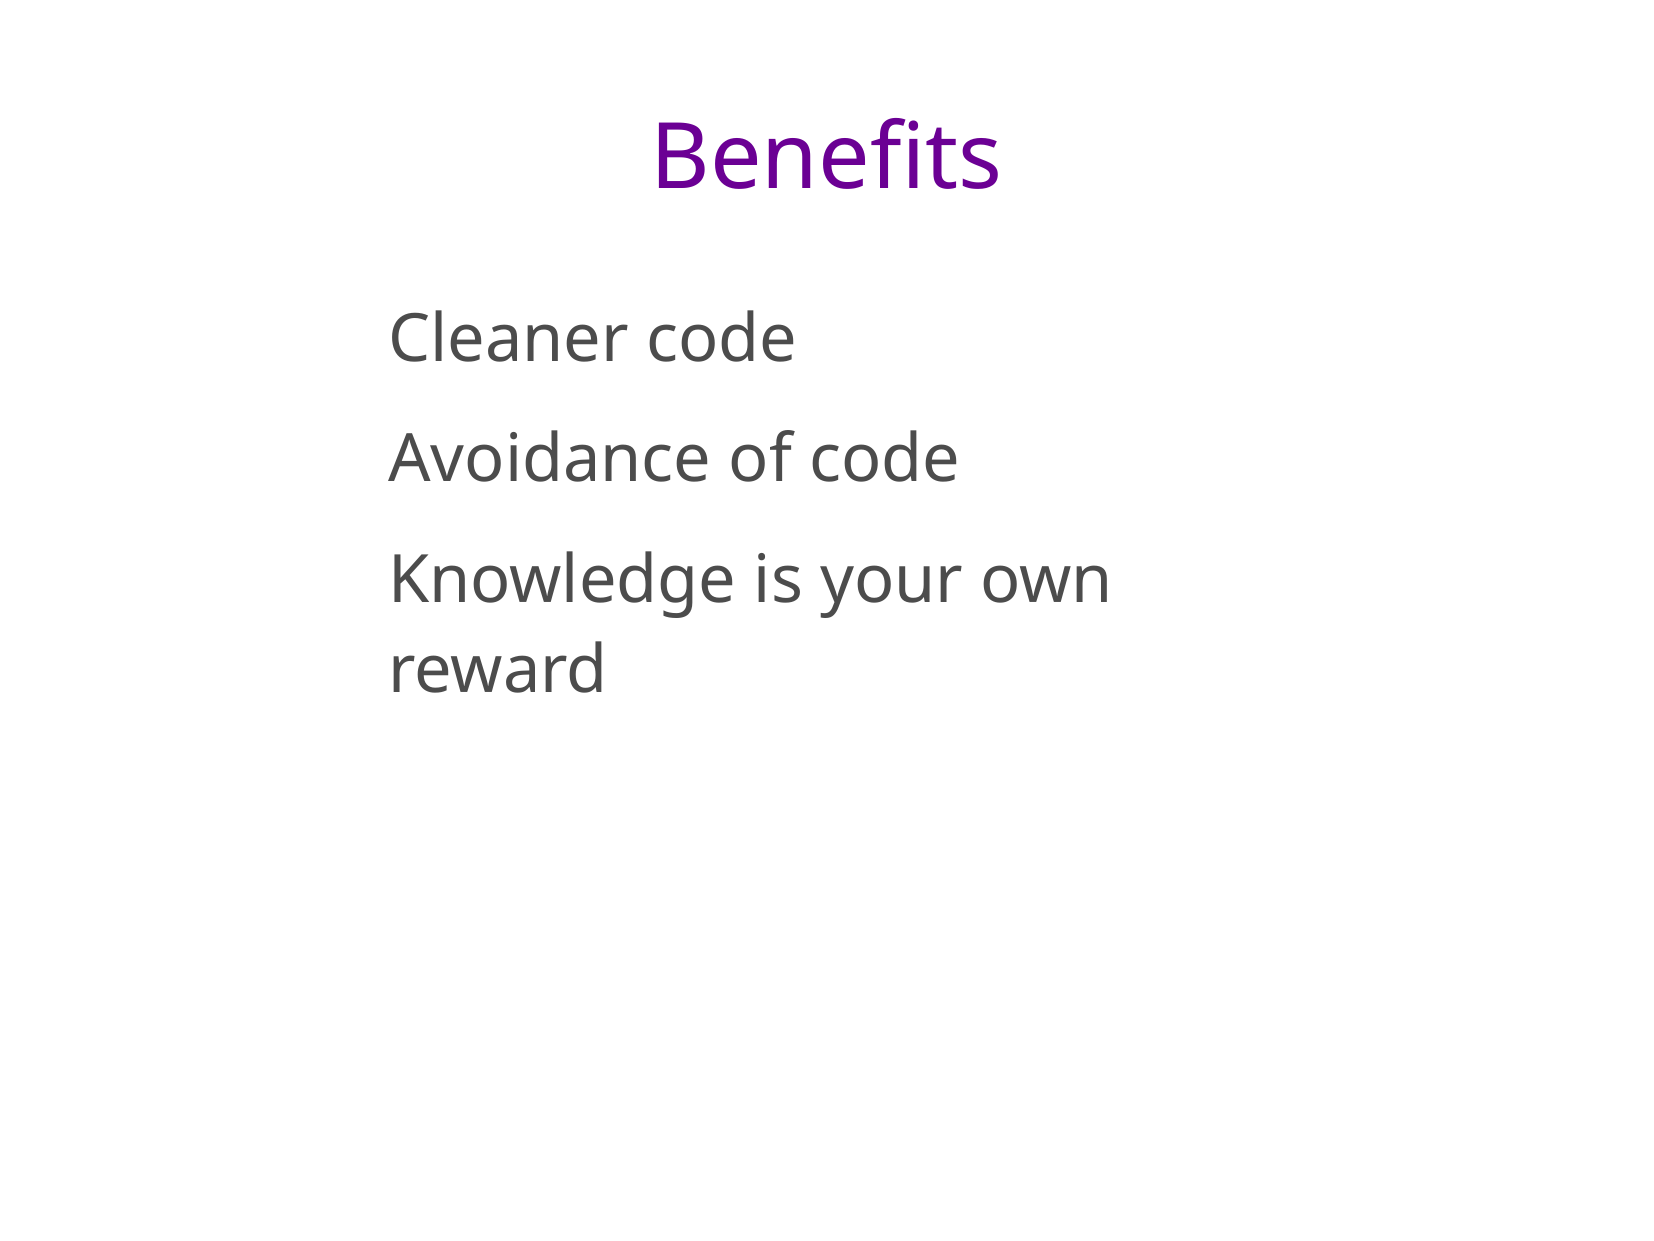

# Benefits
Cleaner code
Avoidance of code
Knowledge is your own reward